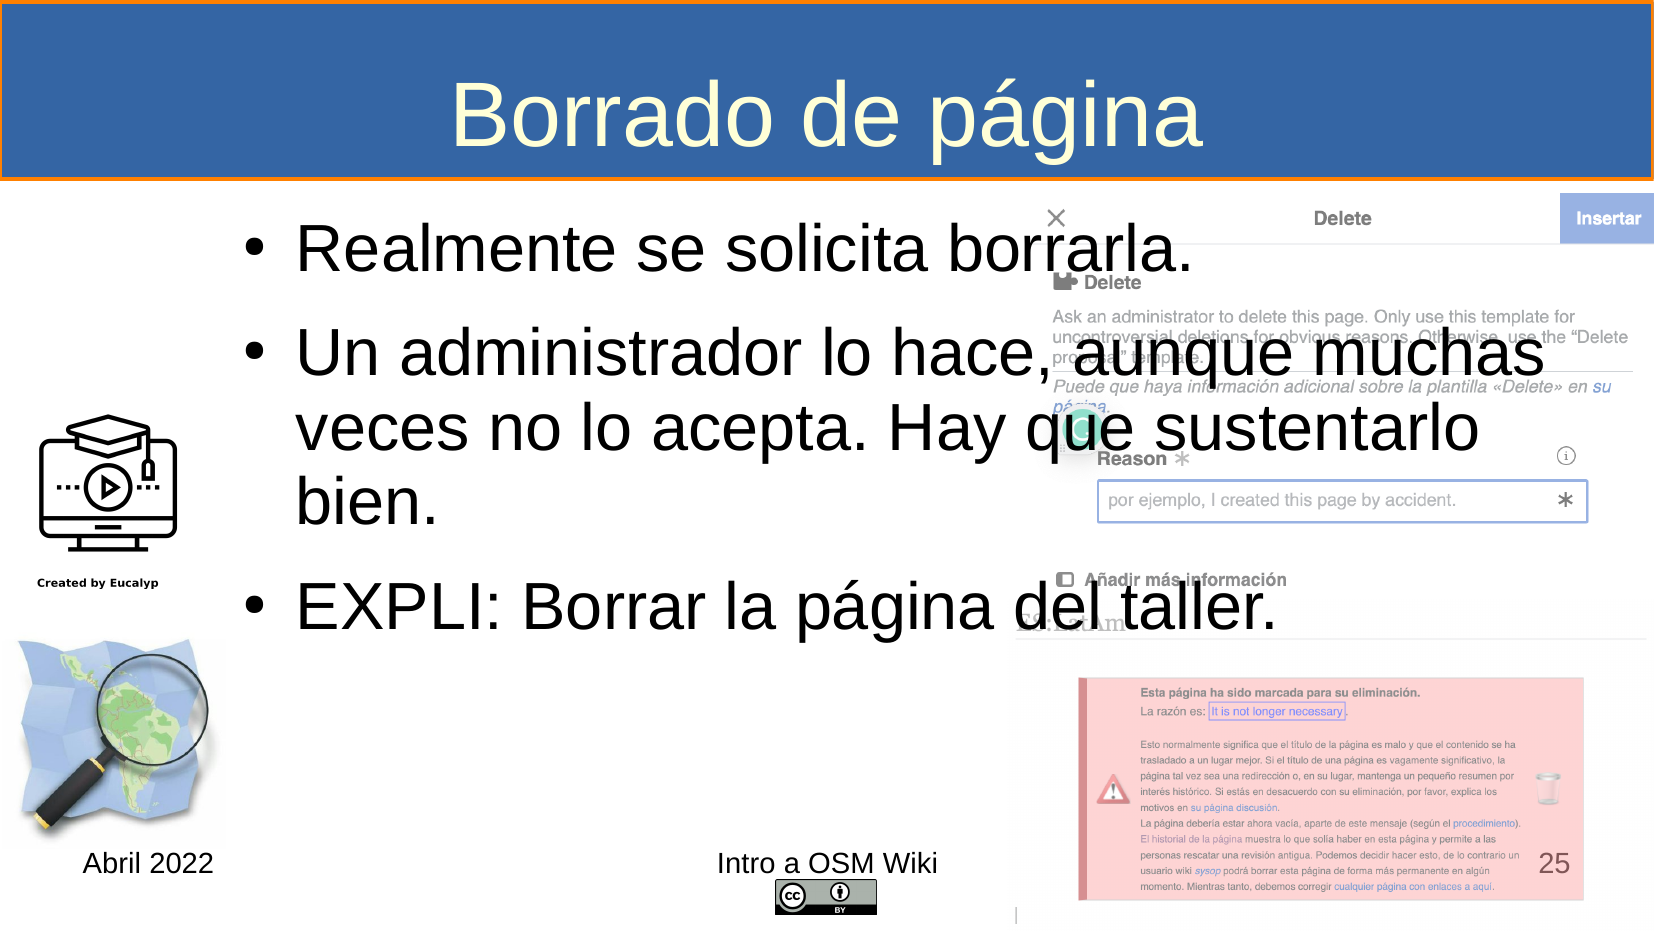

# Borrado de página
Realmente se solicita borrarla.
Un administrador lo hace, aunque muchas veces no lo acepta. Hay que sustentarlo bien.
EXPLI: Borrar la página del taller.
Abril 2022
Intro a OSM Wiki
25